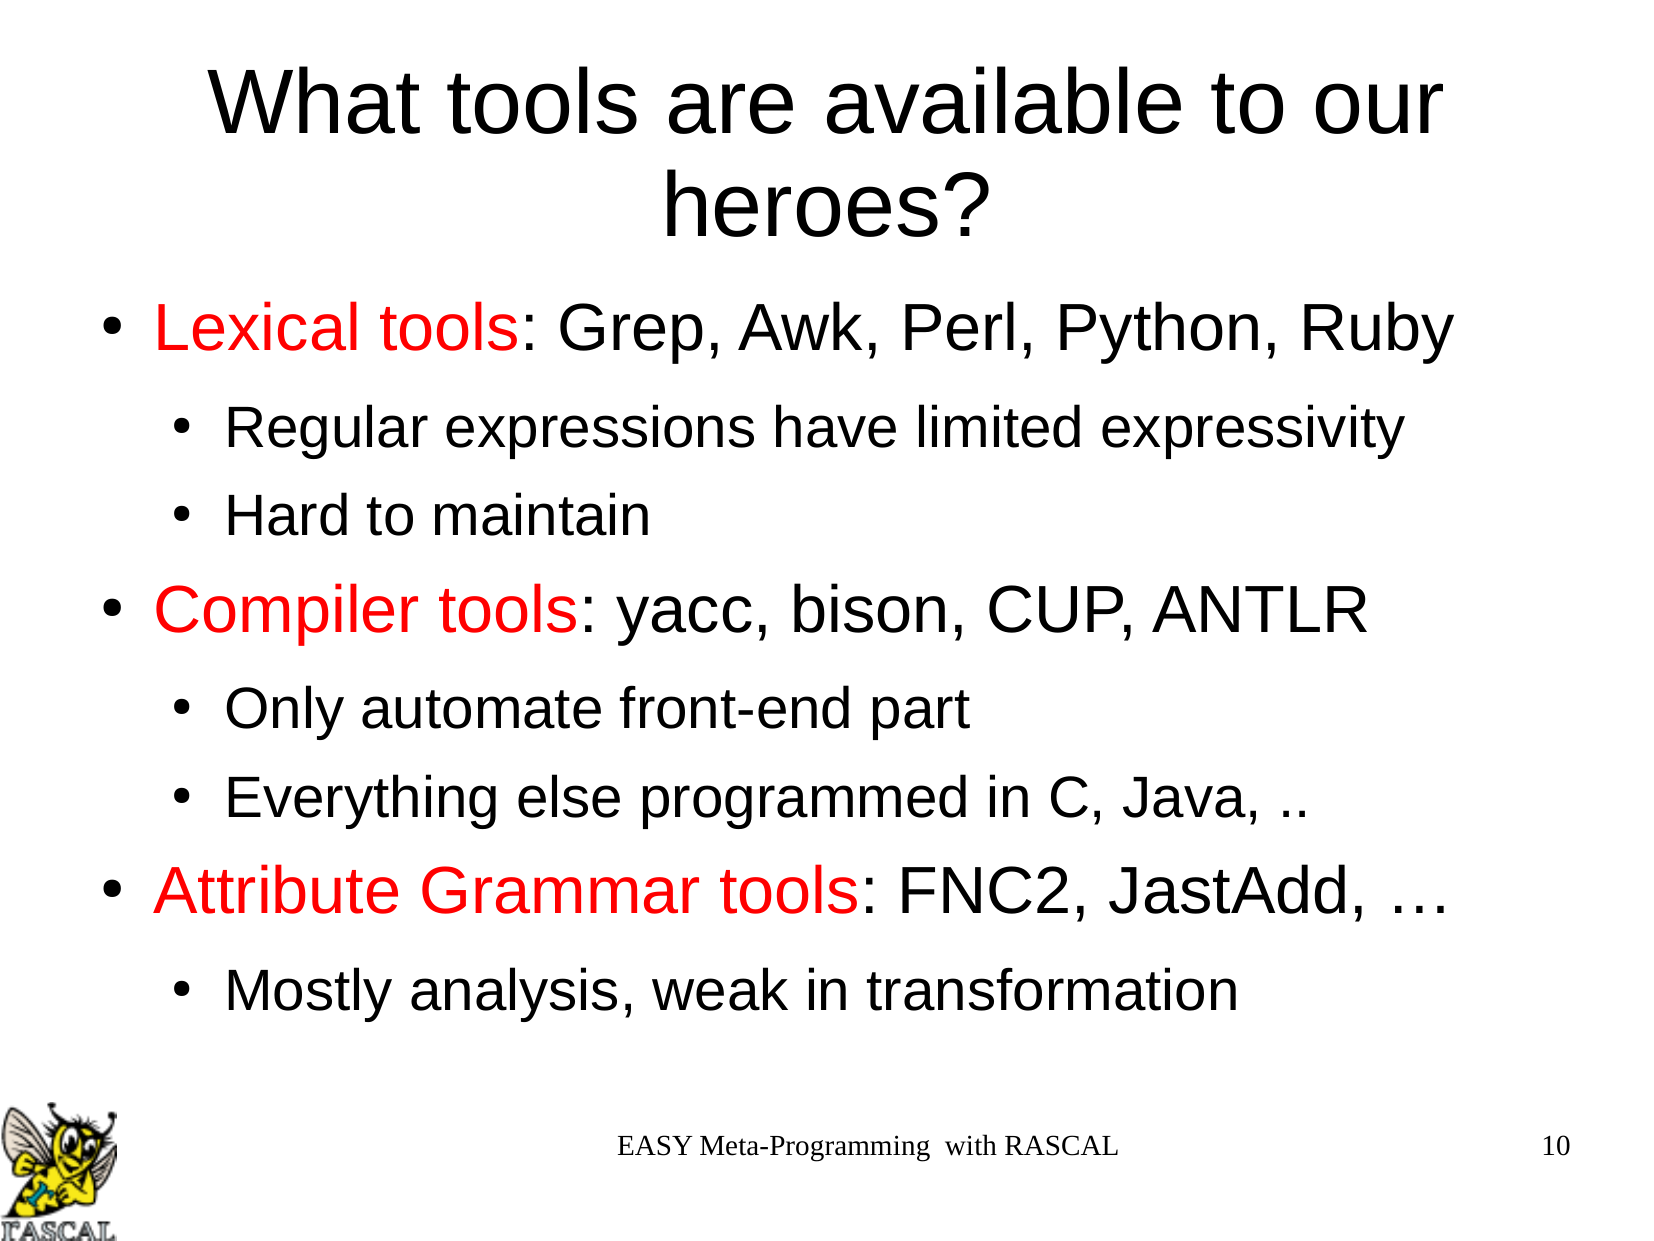

# What tools are available to our heroes?
Lexical tools: Grep, Awk, Perl, Python, Ruby
Regular expressions have limited expressivity
Hard to maintain
Compiler tools: yacc, bison, CUP, ANTLR
Only automate front-end part
Everything else programmed in C, Java, ..
Attribute Grammar tools: FNC2, JastAdd, …
Mostly analysis, weak in transformation
10